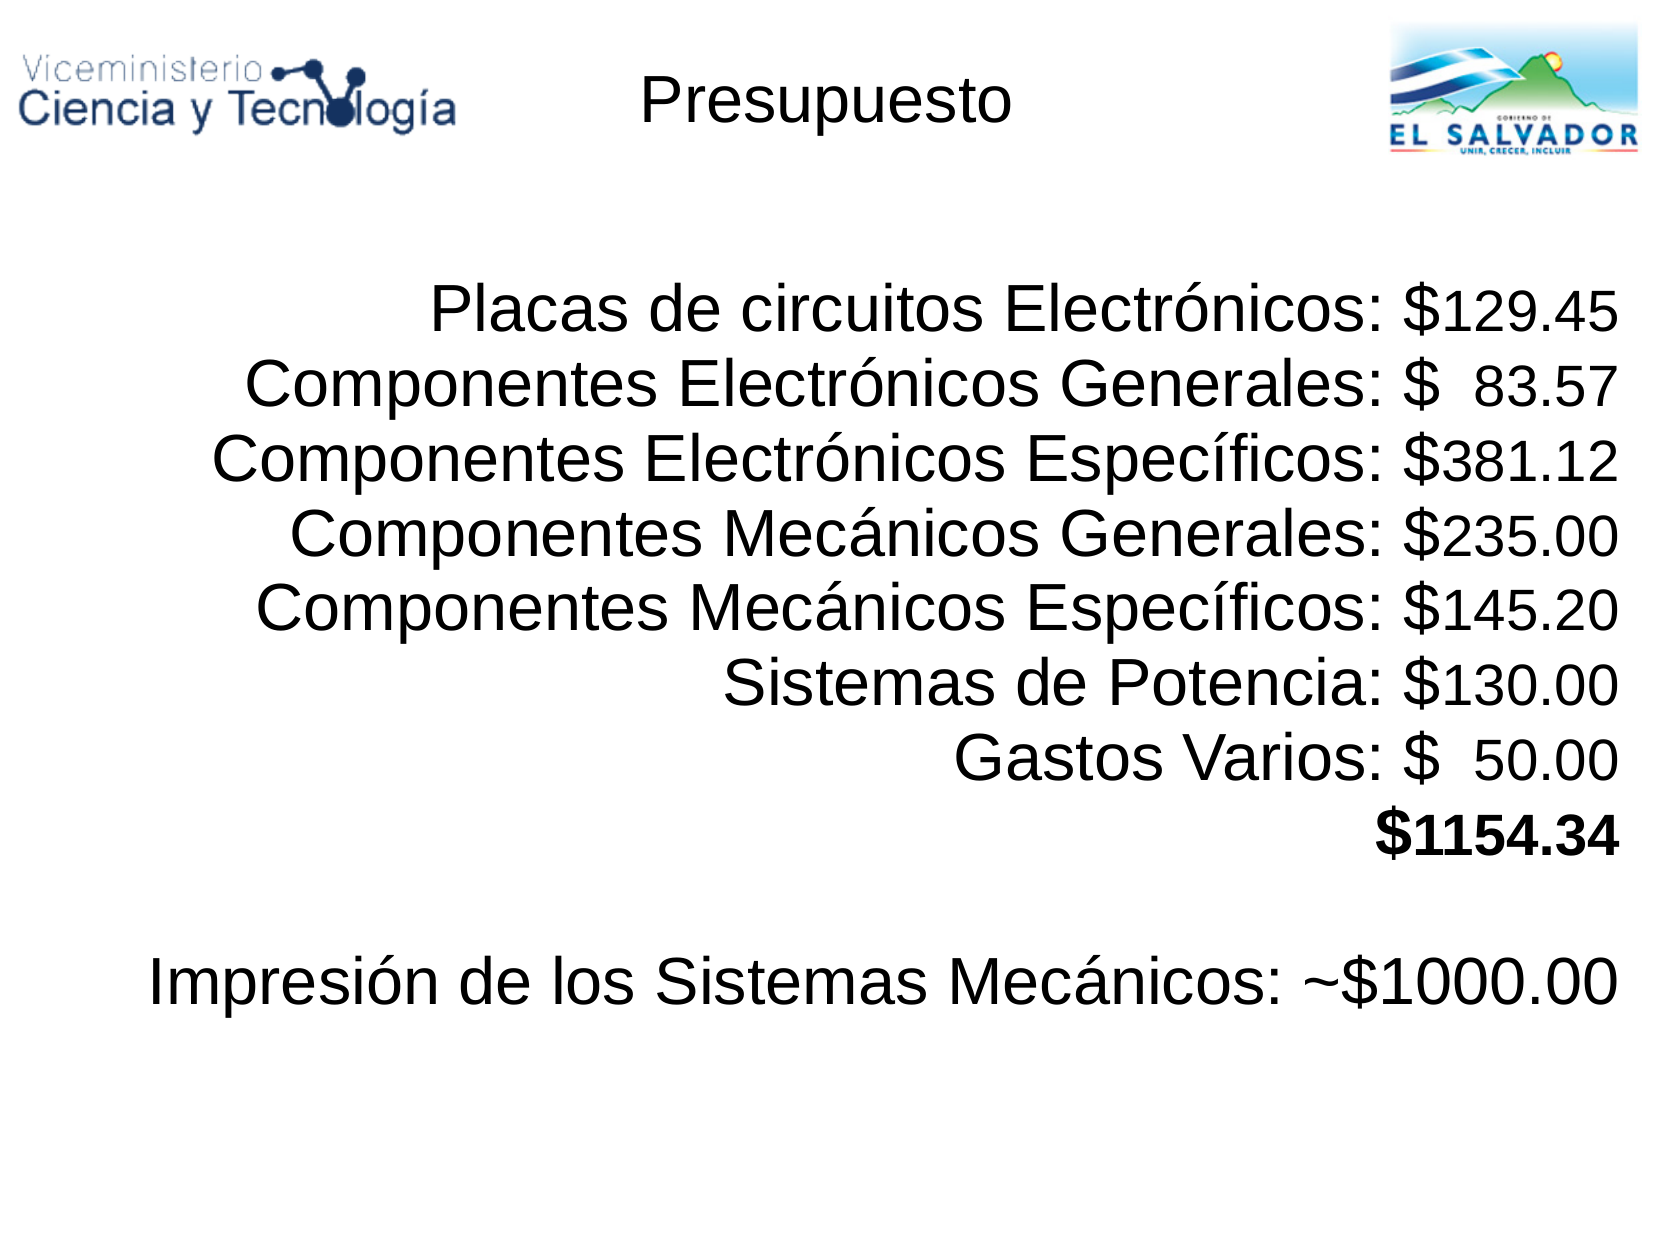

Presupuesto
# Placas de circuitos Electrónicos: $129.45
Componentes Electrónicos Generales: $ 83.57
Componentes Electrónicos Específicos: $381.12
Componentes Mecánicos Generales: $235.00
Componentes Mecánicos Específicos: $145.20
Sistemas de Potencia: $130.00
Gastos Varios: $ 50.00
$1154.34
Impresión de los Sistemas Mecánicos: ~$1000.00